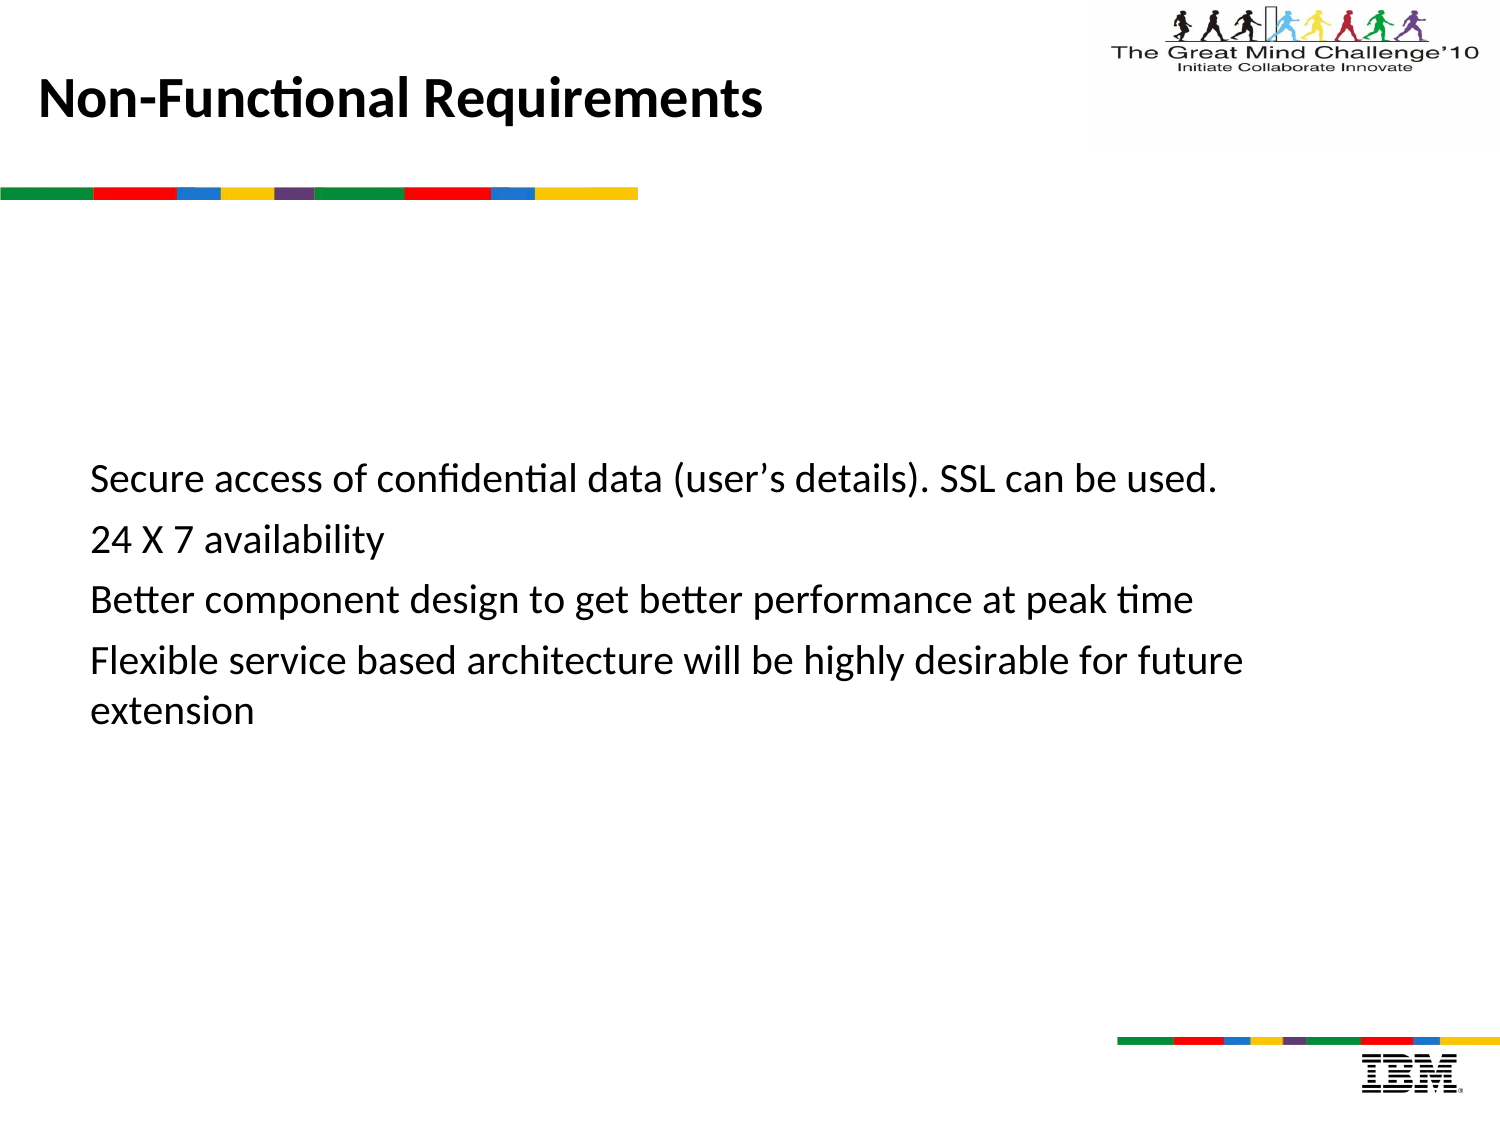

Non-Functional Requirements
Secure access of confidential data (user’s details). SSL can be used.
24 X 7 availability
Better component design to get better performance at peak time
Flexible service based architecture will be highly desirable for future extension